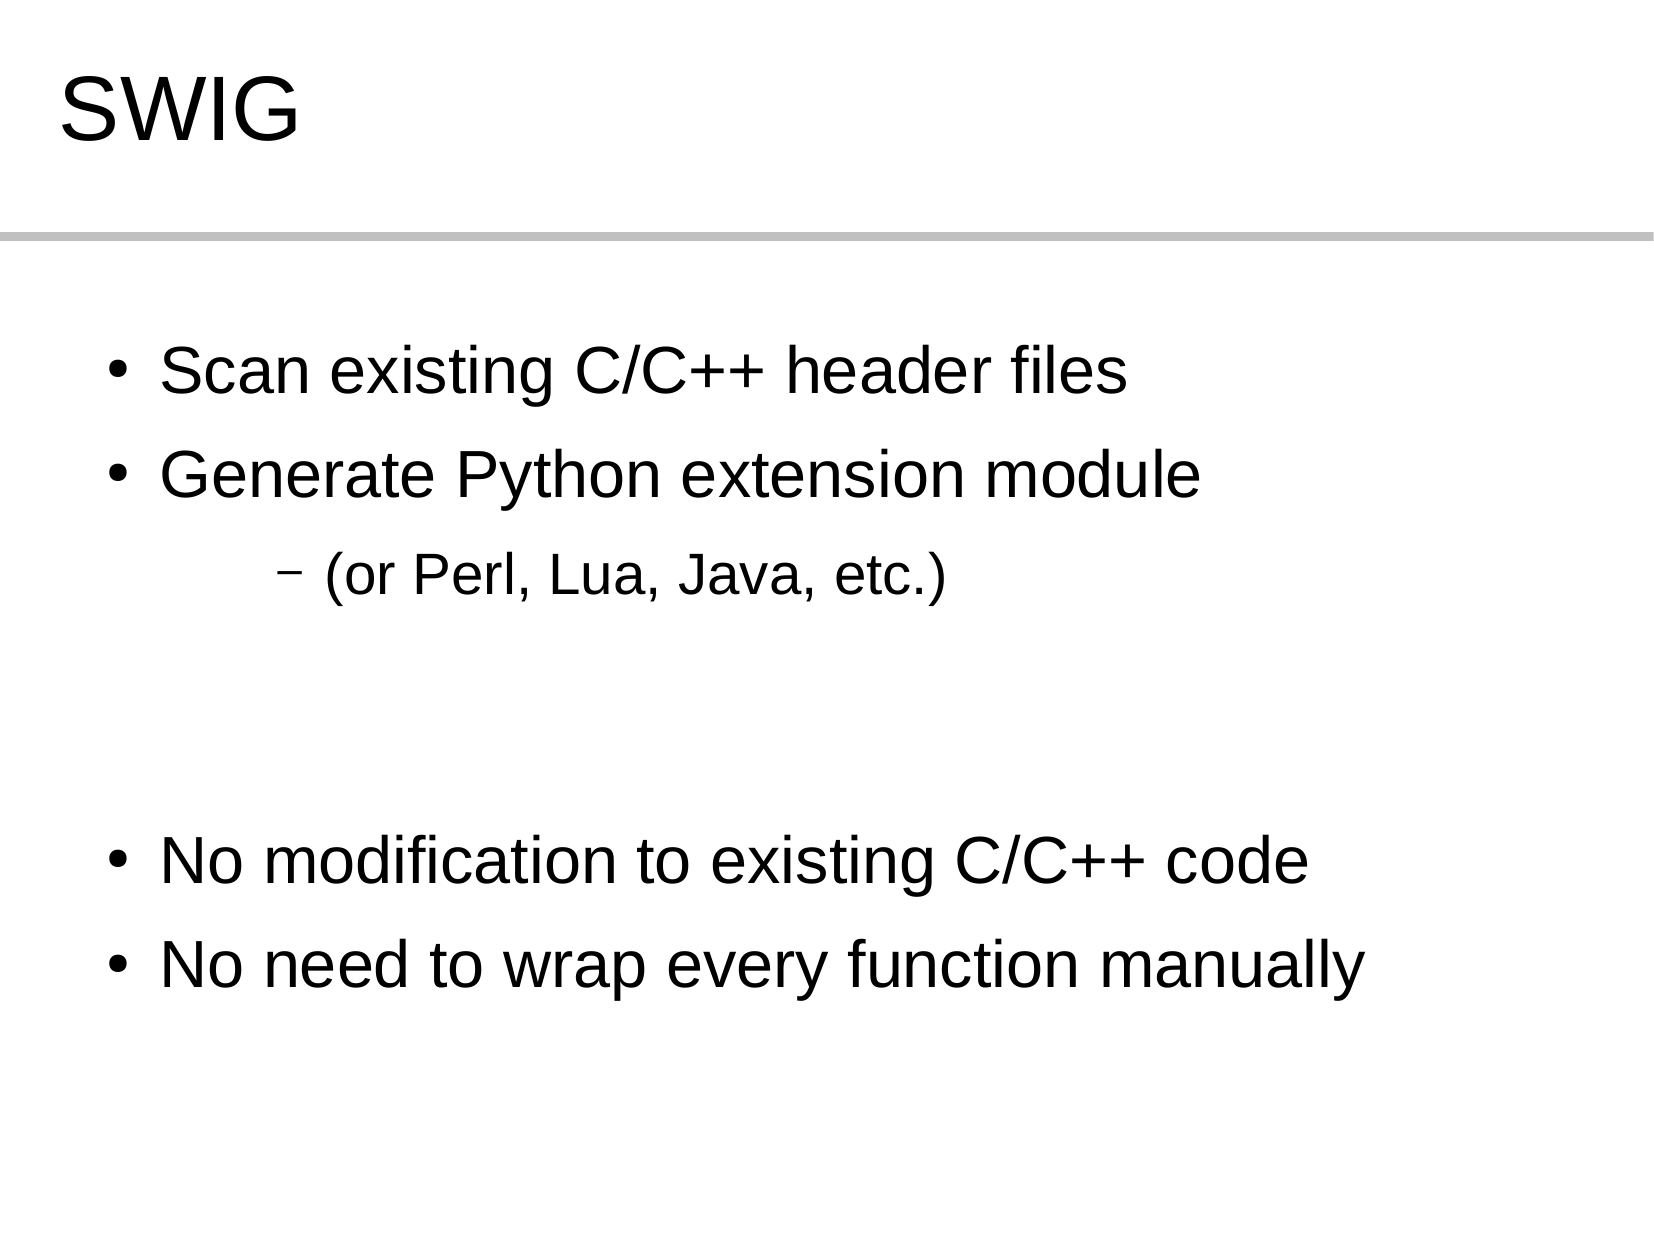

# SWIG
Scan existing C/C++ header files
Generate Python extension module
(or Perl, Lua, Java, etc.)
No modification to existing C/C++ code
No need to wrap every function manually